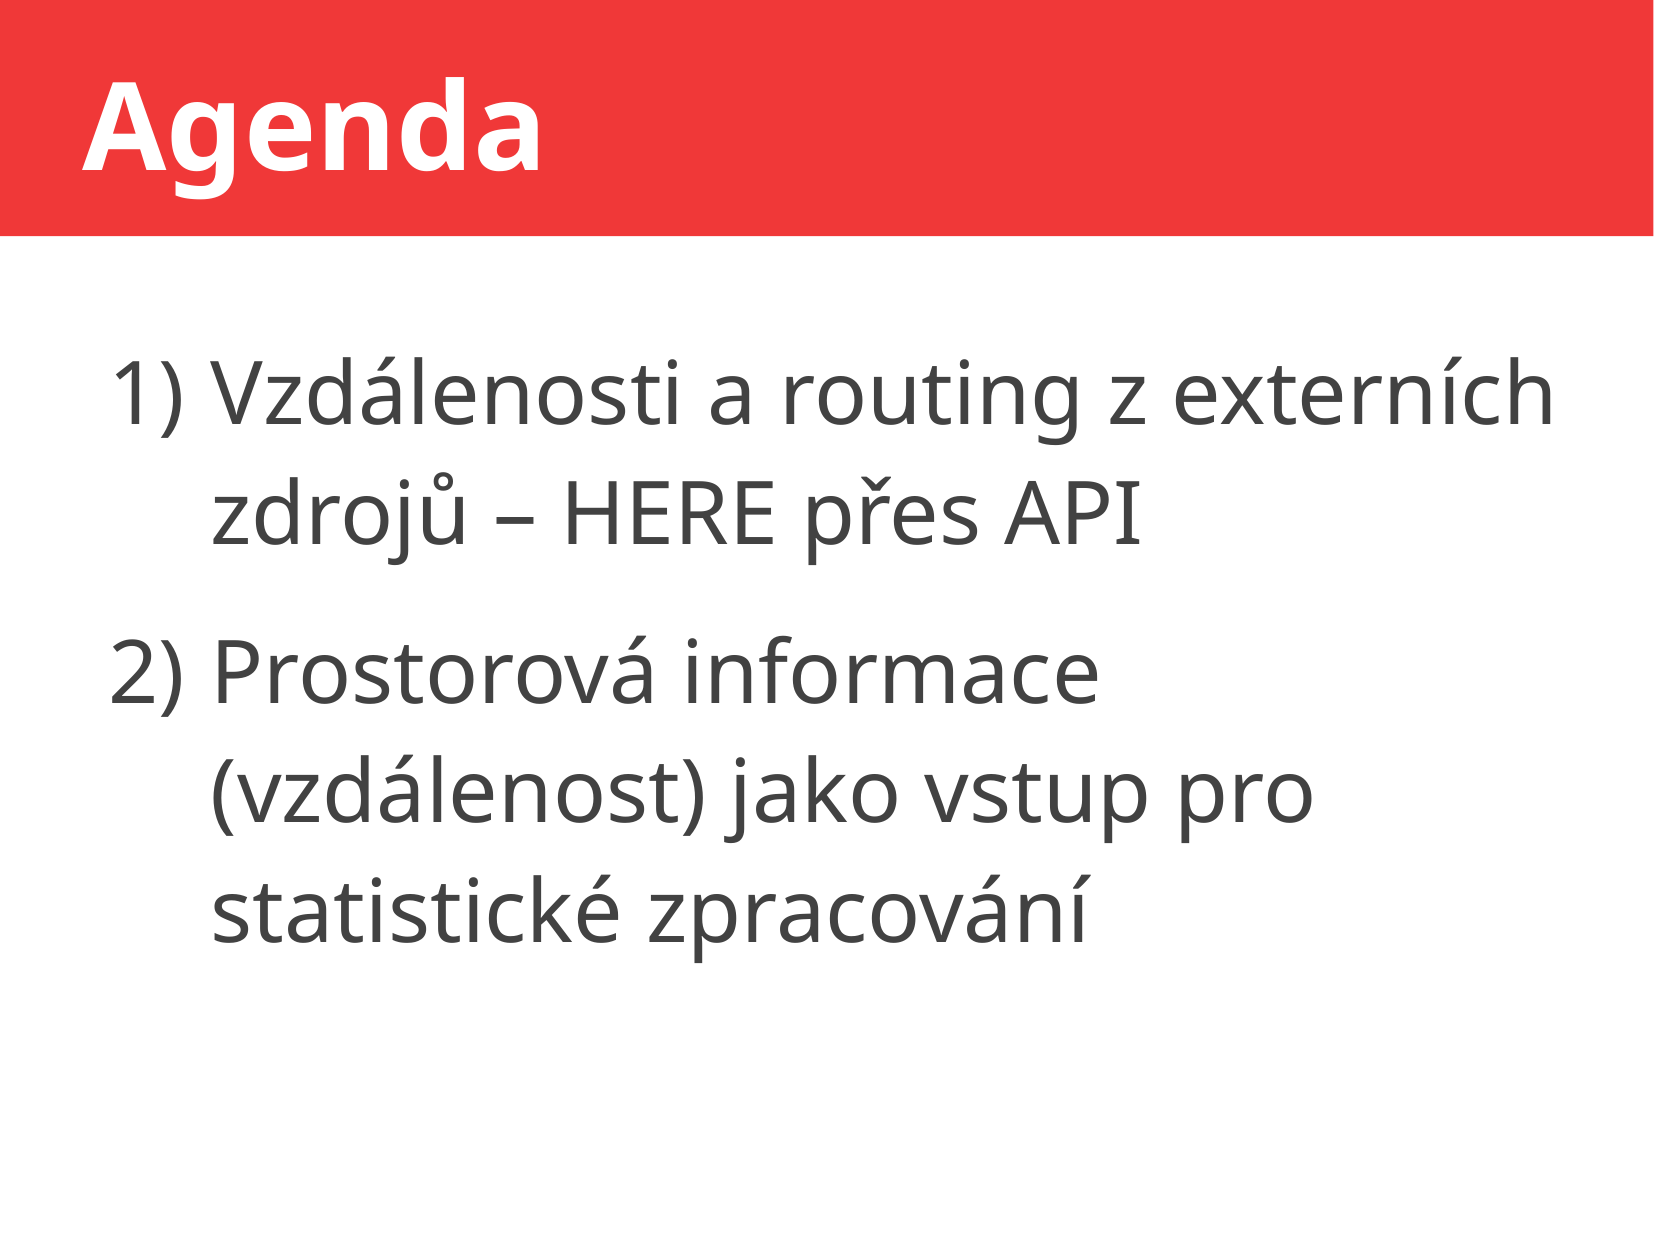

# Agenda
Vzdálenosti a routing z externích zdrojů – HERE přes API
Prostorová informace (vzdálenost) jako vstup pro statistické zpracování